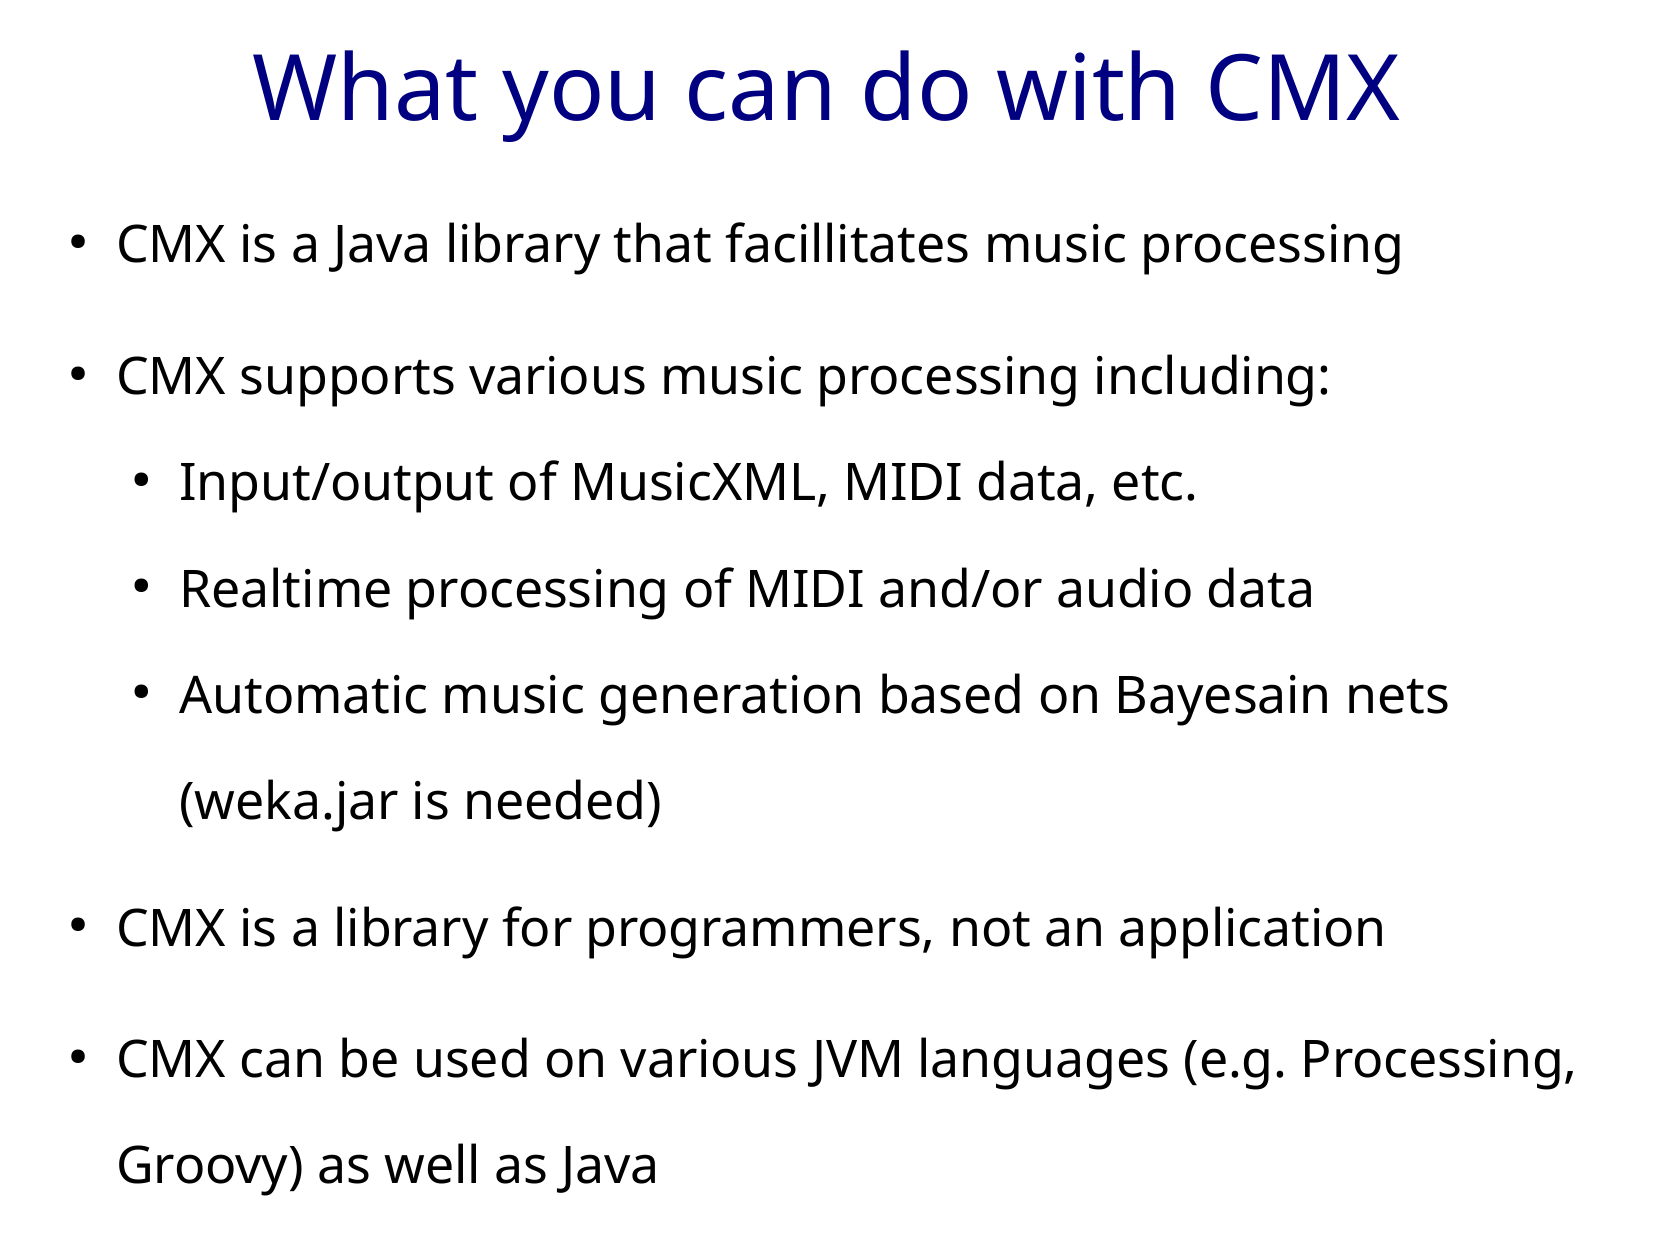

# What you can do with CMX
CMX is a Java library that facillitates music processing
CMX supports various music processing including:
Input/output of MusicXML, MIDI data, etc.
Realtime processing of MIDI and/or audio data
Automatic music generation based on Bayesain nets (weka.jar is needed)
CMX is a library for programmers, not an application
CMX can be used on various JVM languages (e.g. Processing, Groovy) as well as Java